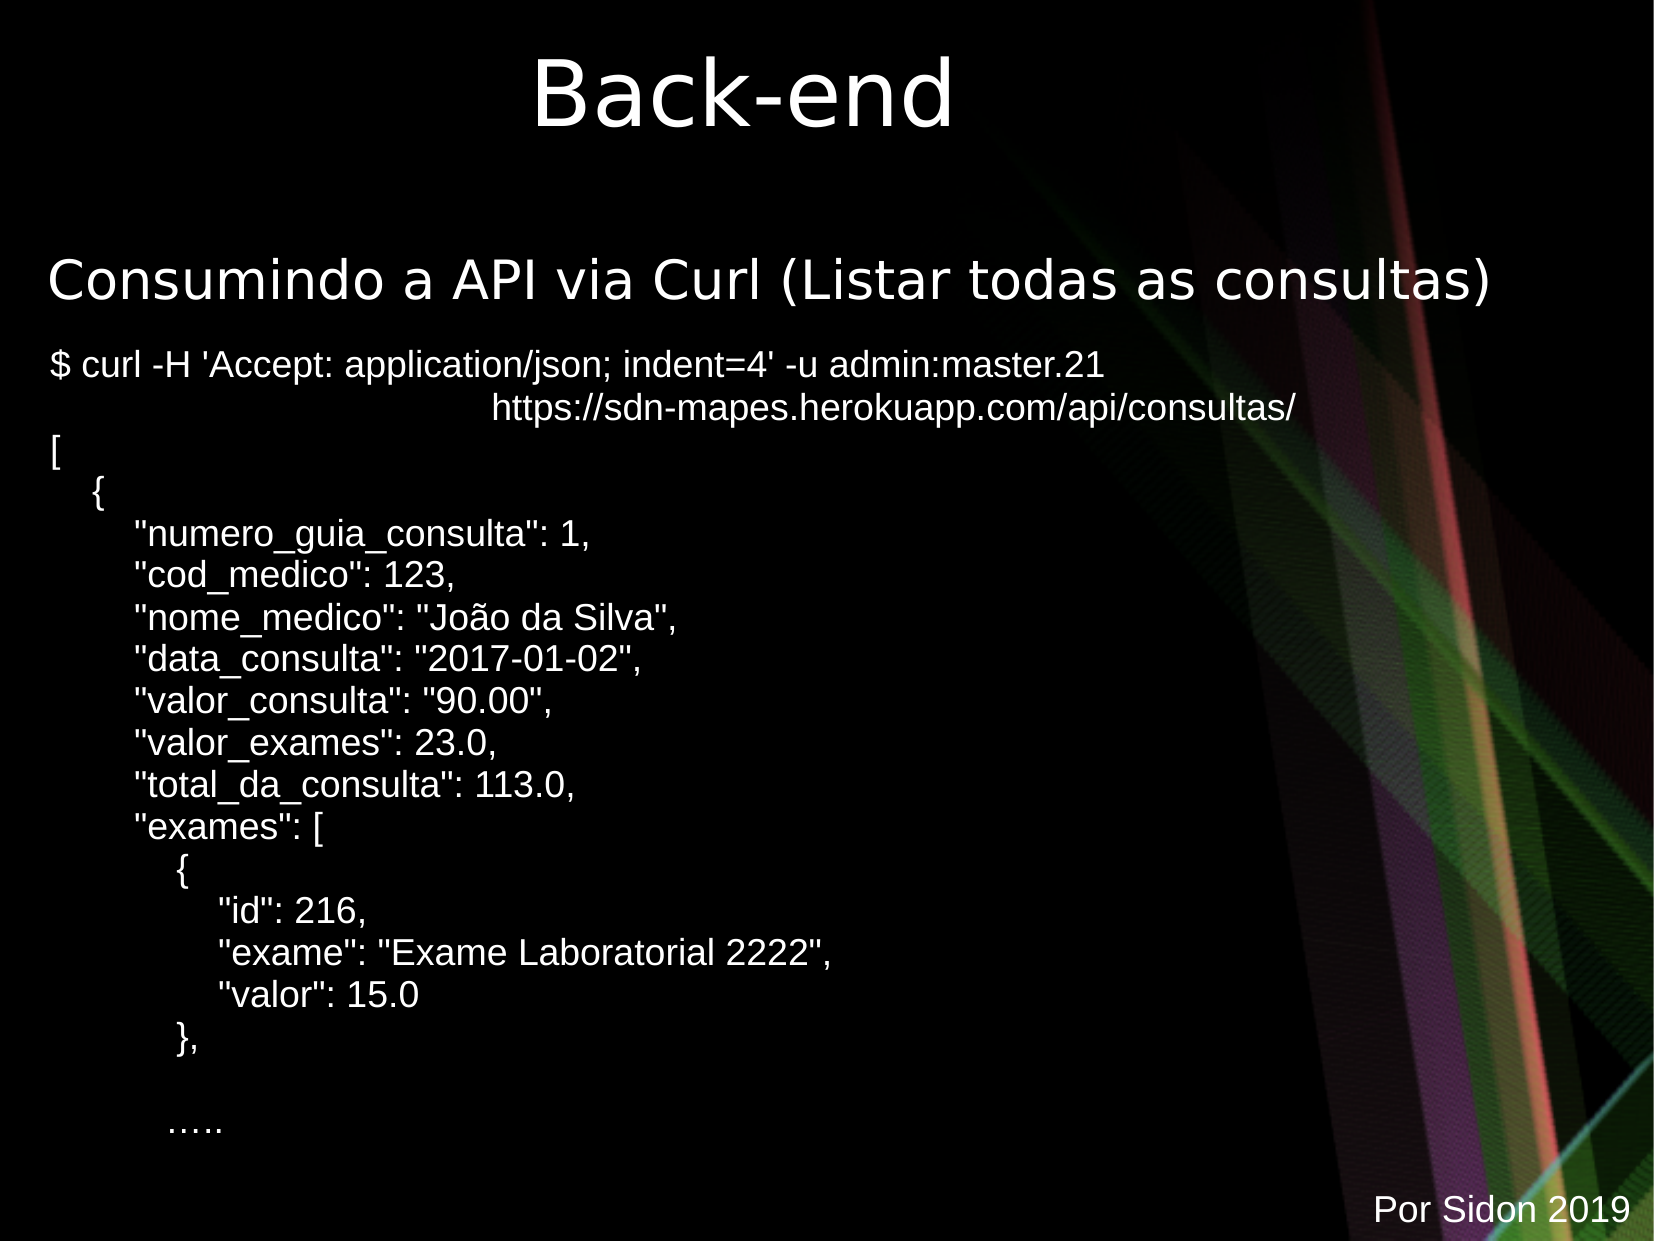

# Back-end
Consumindo a API via Curl (Listar todas as consultas)
$ curl -H 'Accept: application/json; indent=4' -u admin:master.21
 https://sdn-mapes.herokuapp.com/api/consultas/
[
 {
 "numero_guia_consulta": 1,
 "cod_medico": 123,
 "nome_medico": "João da Silva",
 "data_consulta": "2017-01-02",
 "valor_consulta": "90.00",
 "valor_exames": 23.0,
 "total_da_consulta": 113.0,
 "exames": [
 {
 "id": 216,
 "exame": "Exame Laboratorial 2222",
 "valor": 15.0
 },
 …..
Por Sidon 2019